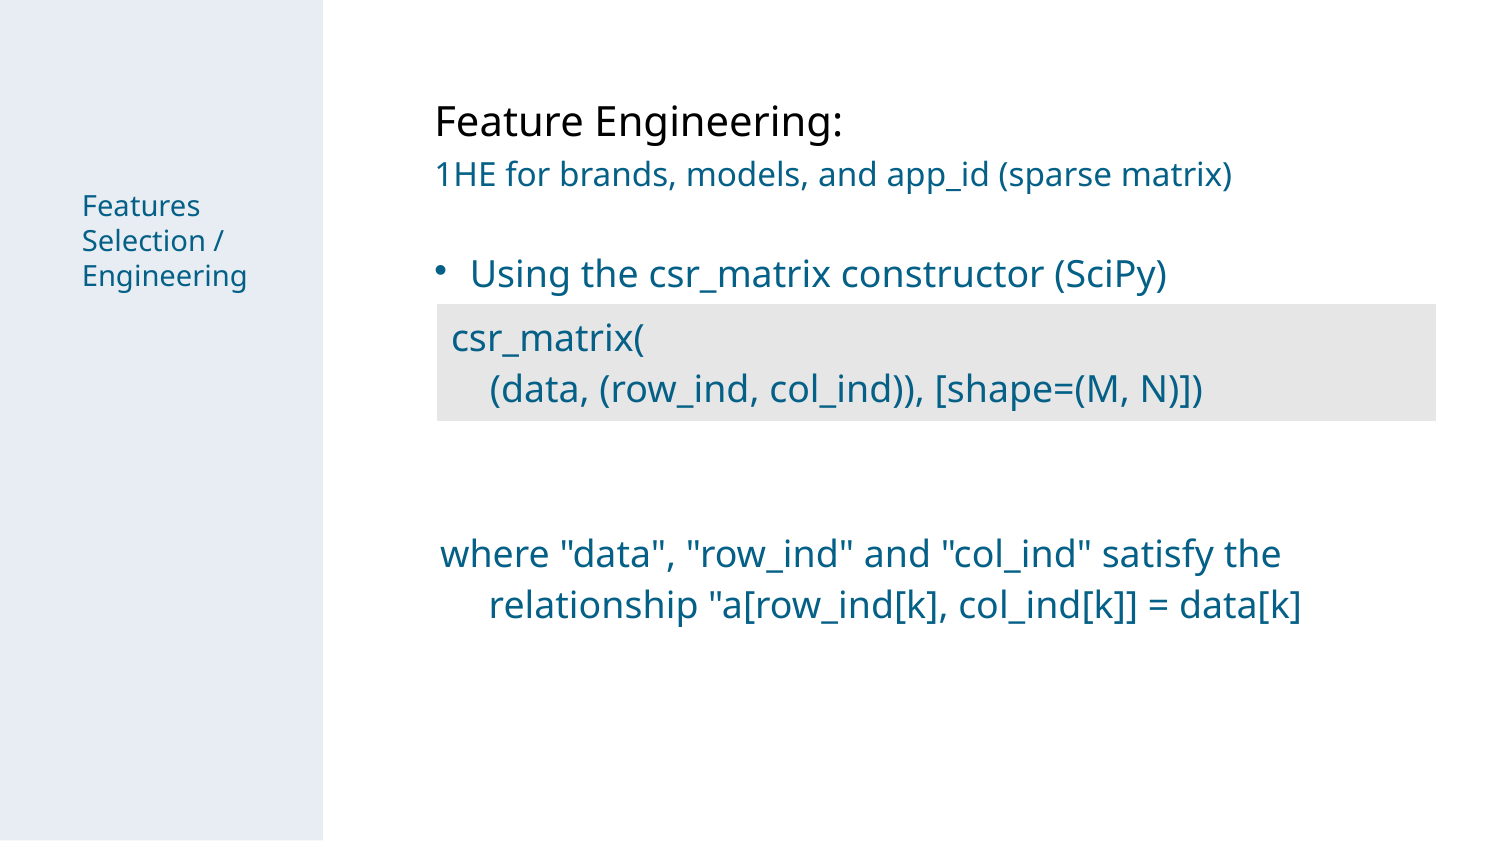

Feature Engineering:
1HE for brands, models, and app_id (sparse matrix)
Using the csr_matrix constructor (SciPy)
Features Selection / Engineering
| csr\_matrix( (data, (row\_ind, col\_ind)), [shape=(M, N)]) |
| --- |
 where "data", "row_ind" and "col_ind" satisfy the
 relationship "a[row_ind[k], col_ind[k]] = data[k]